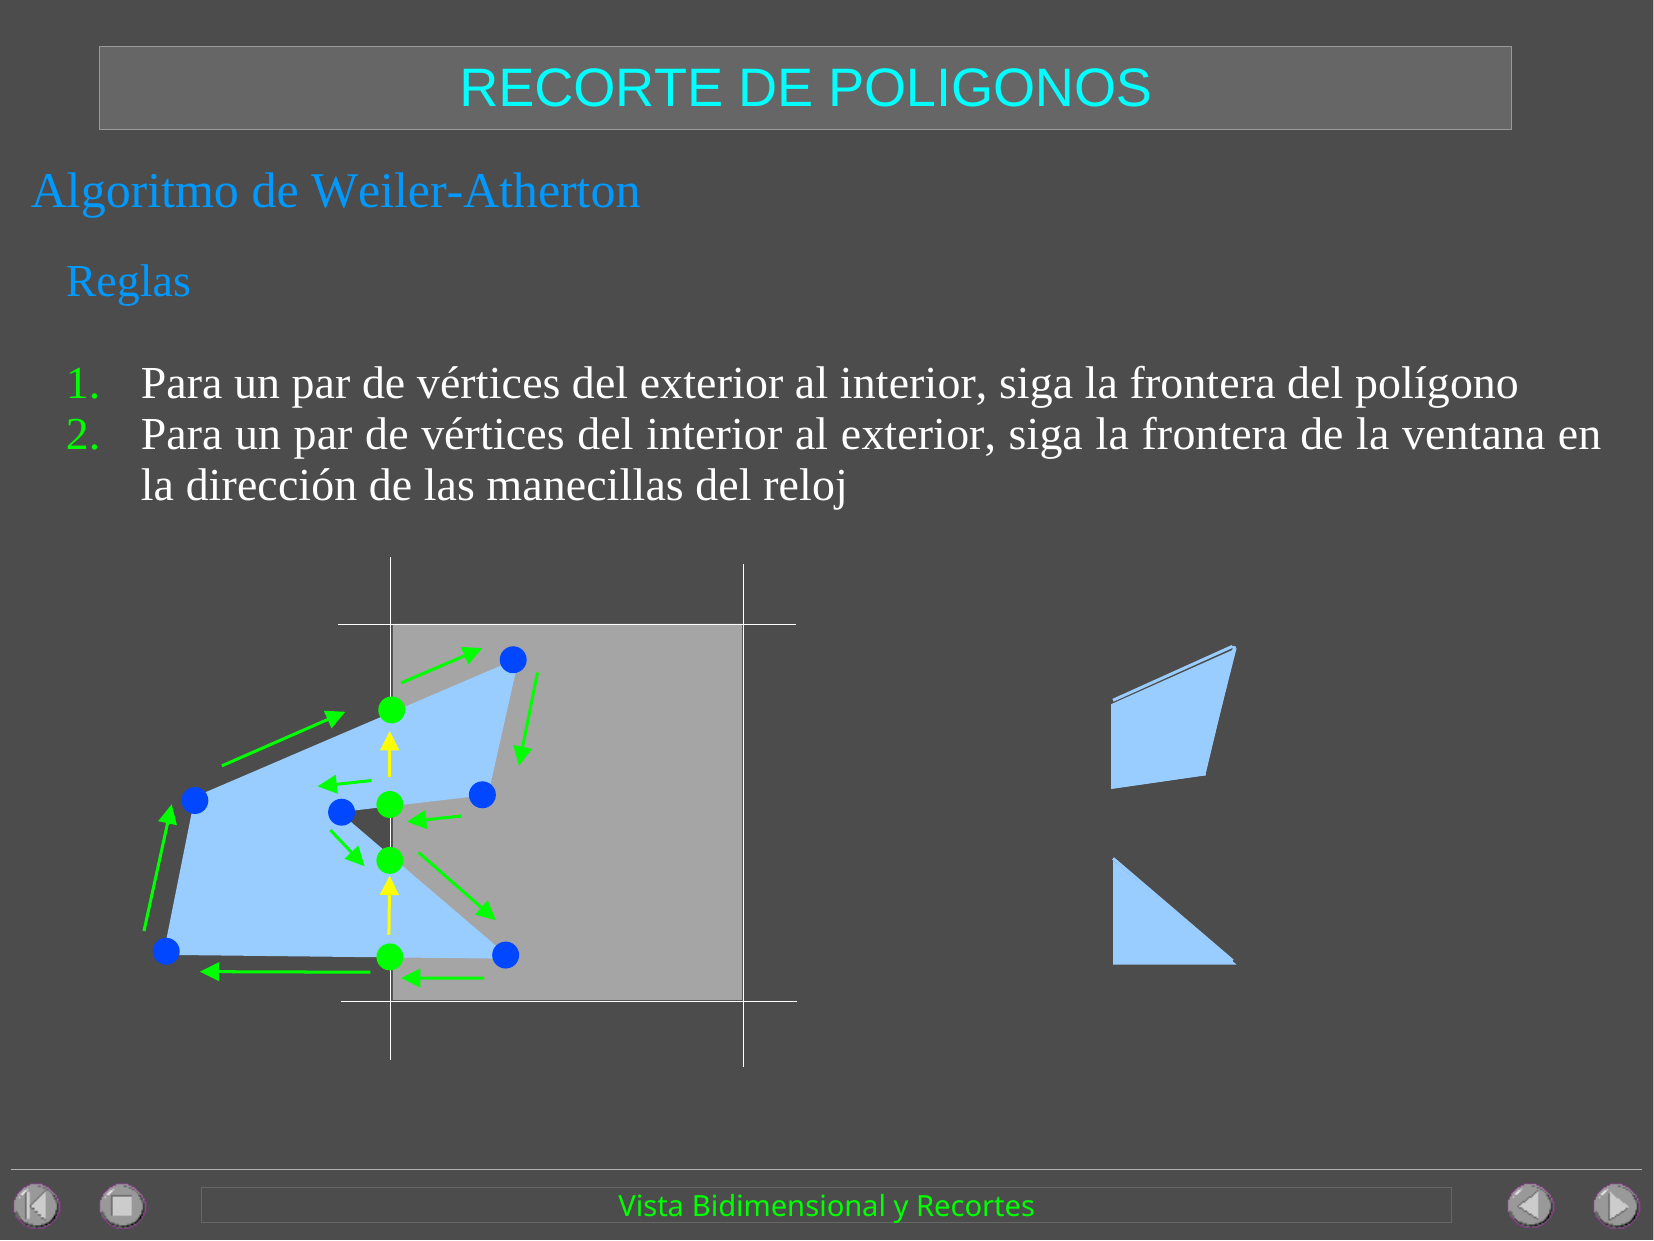

# RECORTE DE POLIGONOS
Algoritmo de Weiler-Atherton
Reglas
1. 	Para un par de vértices del exterior al interior, siga la frontera del polígono
2.	Para un par de vértices del interior al exterior, siga la frontera de la ventana en 	la dirección de las manecillas del reloj